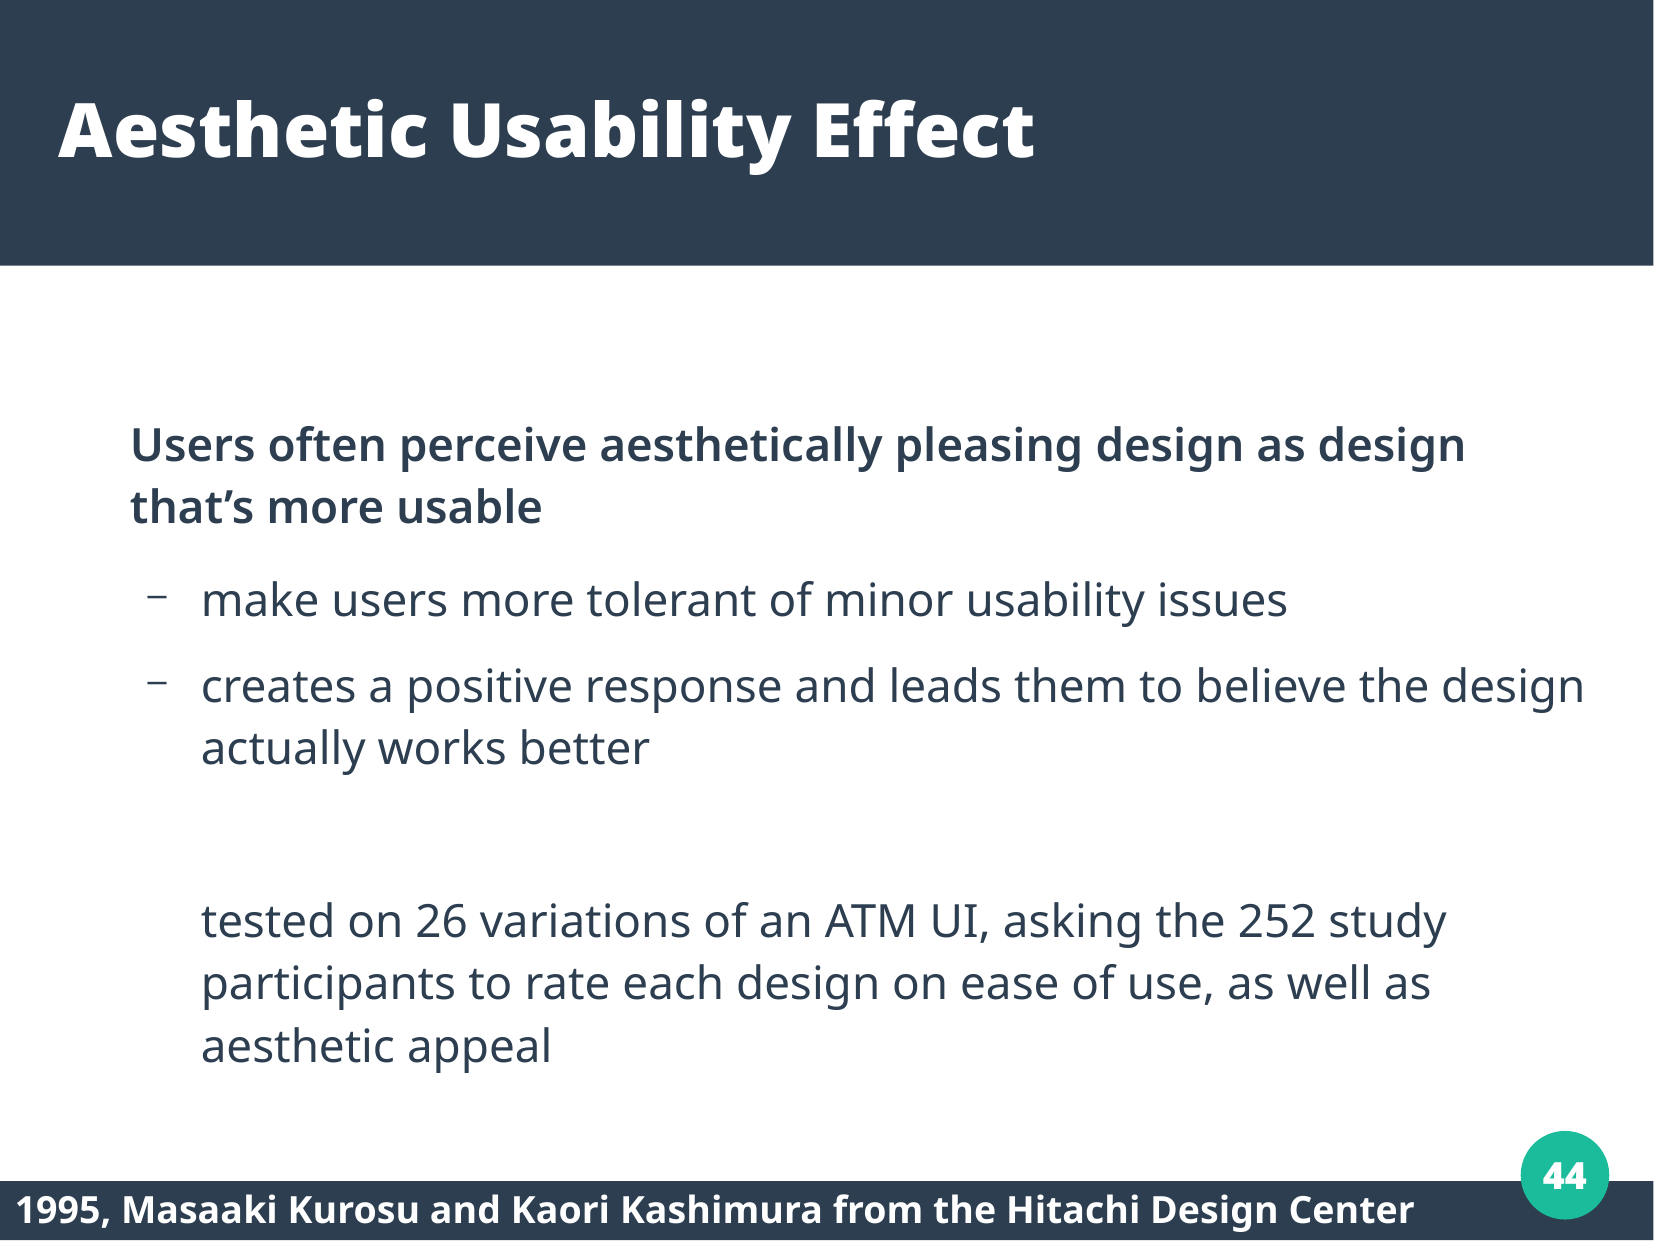

# Aesthetic Usability Effect
Users often perceive aesthetically pleasing design as design that’s more usable
make users more tolerant of minor usability issues
creates a positive response and leads them to believe the design actually works better
tested on 26 variations of an ATM UI, asking the 252 study participants to rate each design on ease of use, as well as aesthetic appeal
44
1995, Masaaki Kurosu and Kaori Kashimura from the Hitachi Design Center